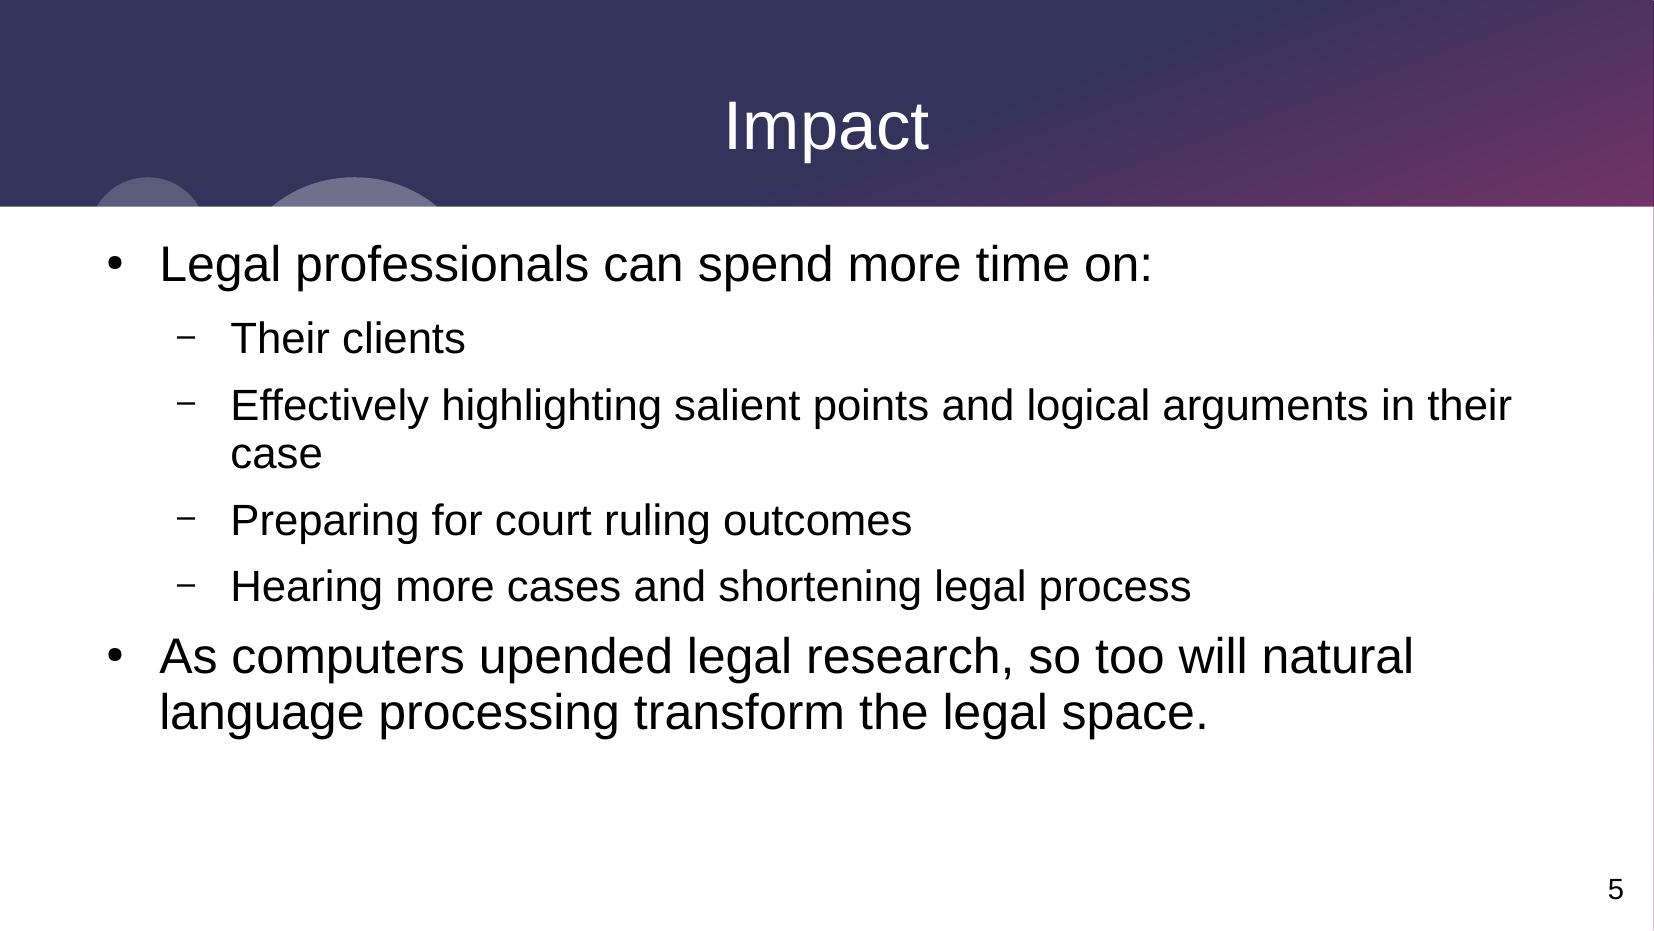

# Impact
Legal professionals can spend more time on:
Their clients
Effectively highlighting salient points and logical arguments in their case
Preparing for court ruling outcomes
Hearing more cases and shortening legal process
As computers upended legal research, so too will natural language processing transform the legal space.